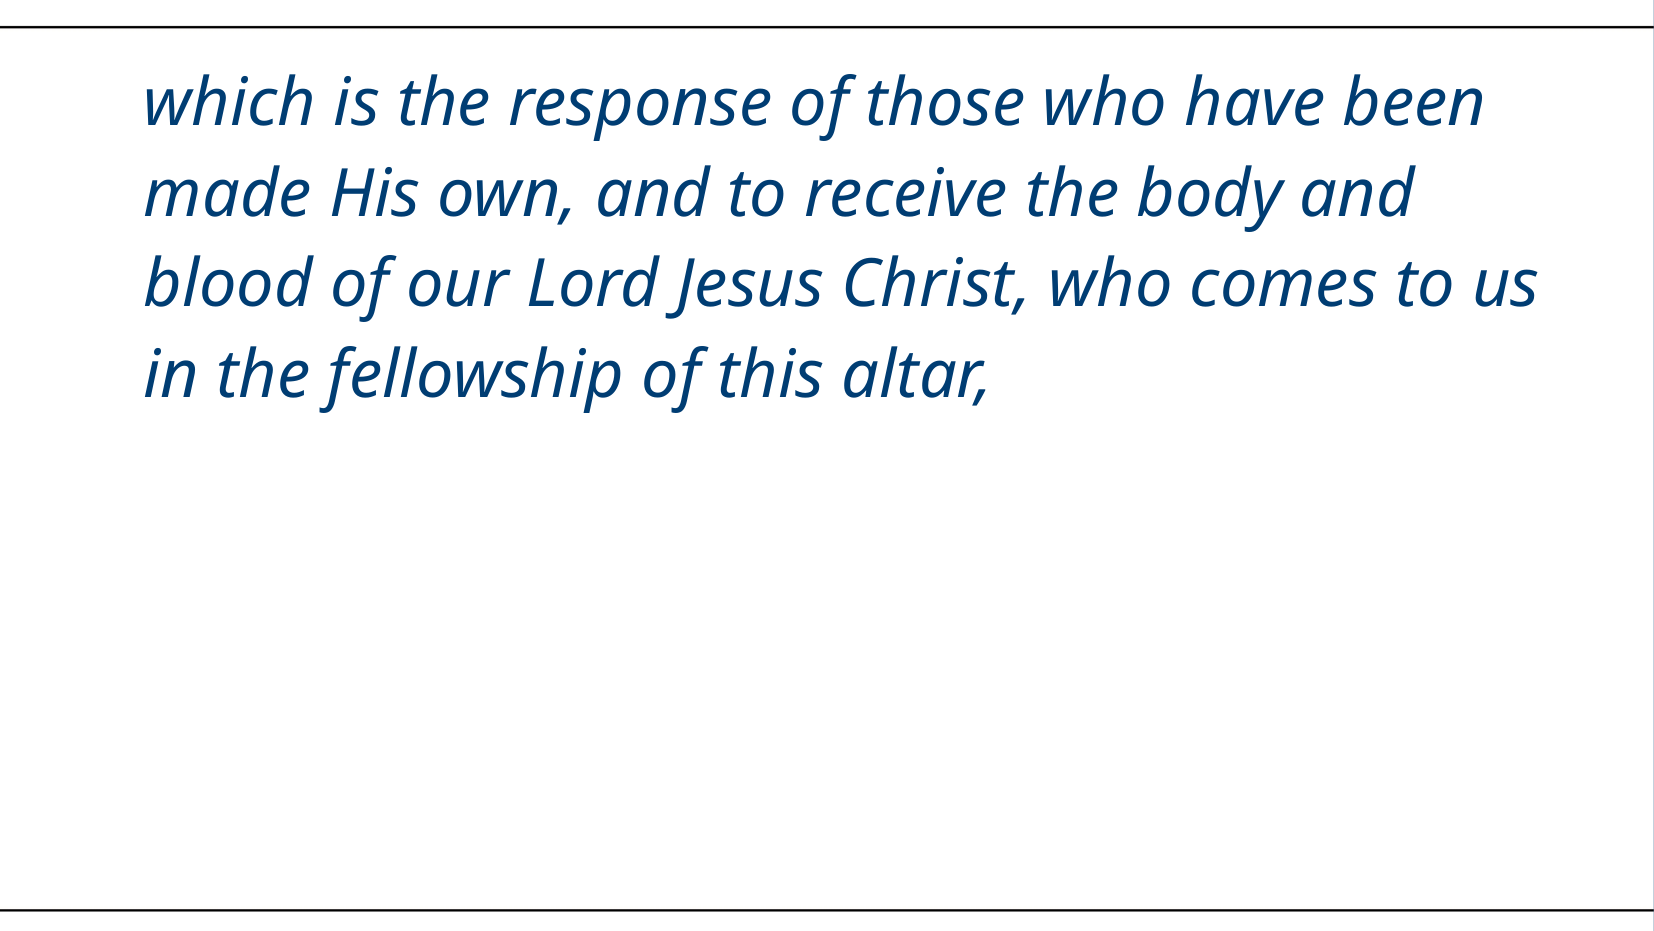

which is the response of those who have been
 made His own, and to receive the body and
 blood of our Lord Jesus Christ, who comes to us
 in the fellowship of this altar,